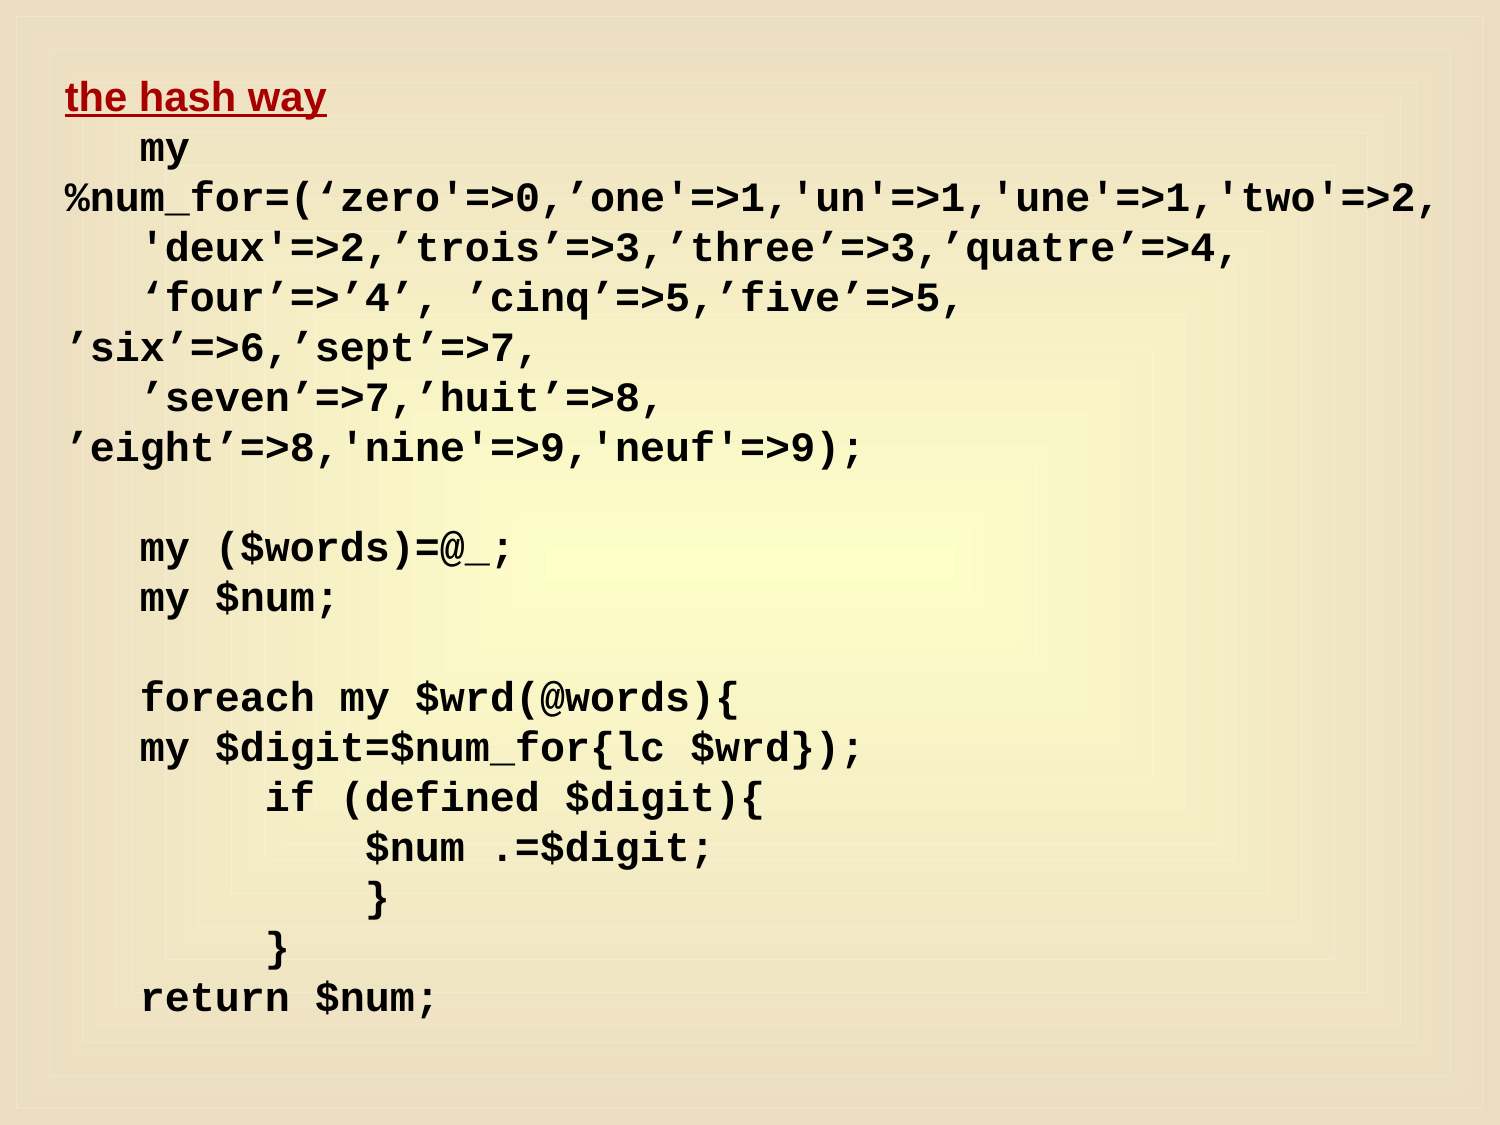

the hash way
my %num_for=(‘zero'=>0,’one'=>1,'un'=>1,'une'=>1,'two'=>2,
'deux'=>2,’trois’=>3,’three’=>3,’quatre’=>4,
‘four’=>’4’, ’cinq’=>5,’five’=>5, ’six’=>6,’sept’=>7,
’seven’=>7,’huit’=>8, ’eight’=>8,'nine'=>9,'neuf'=>9);
my ($words)=@_;
my $num;
foreach my $wrd(@words){
my $digit=$num_for{lc $wrd});
 if (defined $digit){
 $num .=$digit;
 }
 }
return $num;